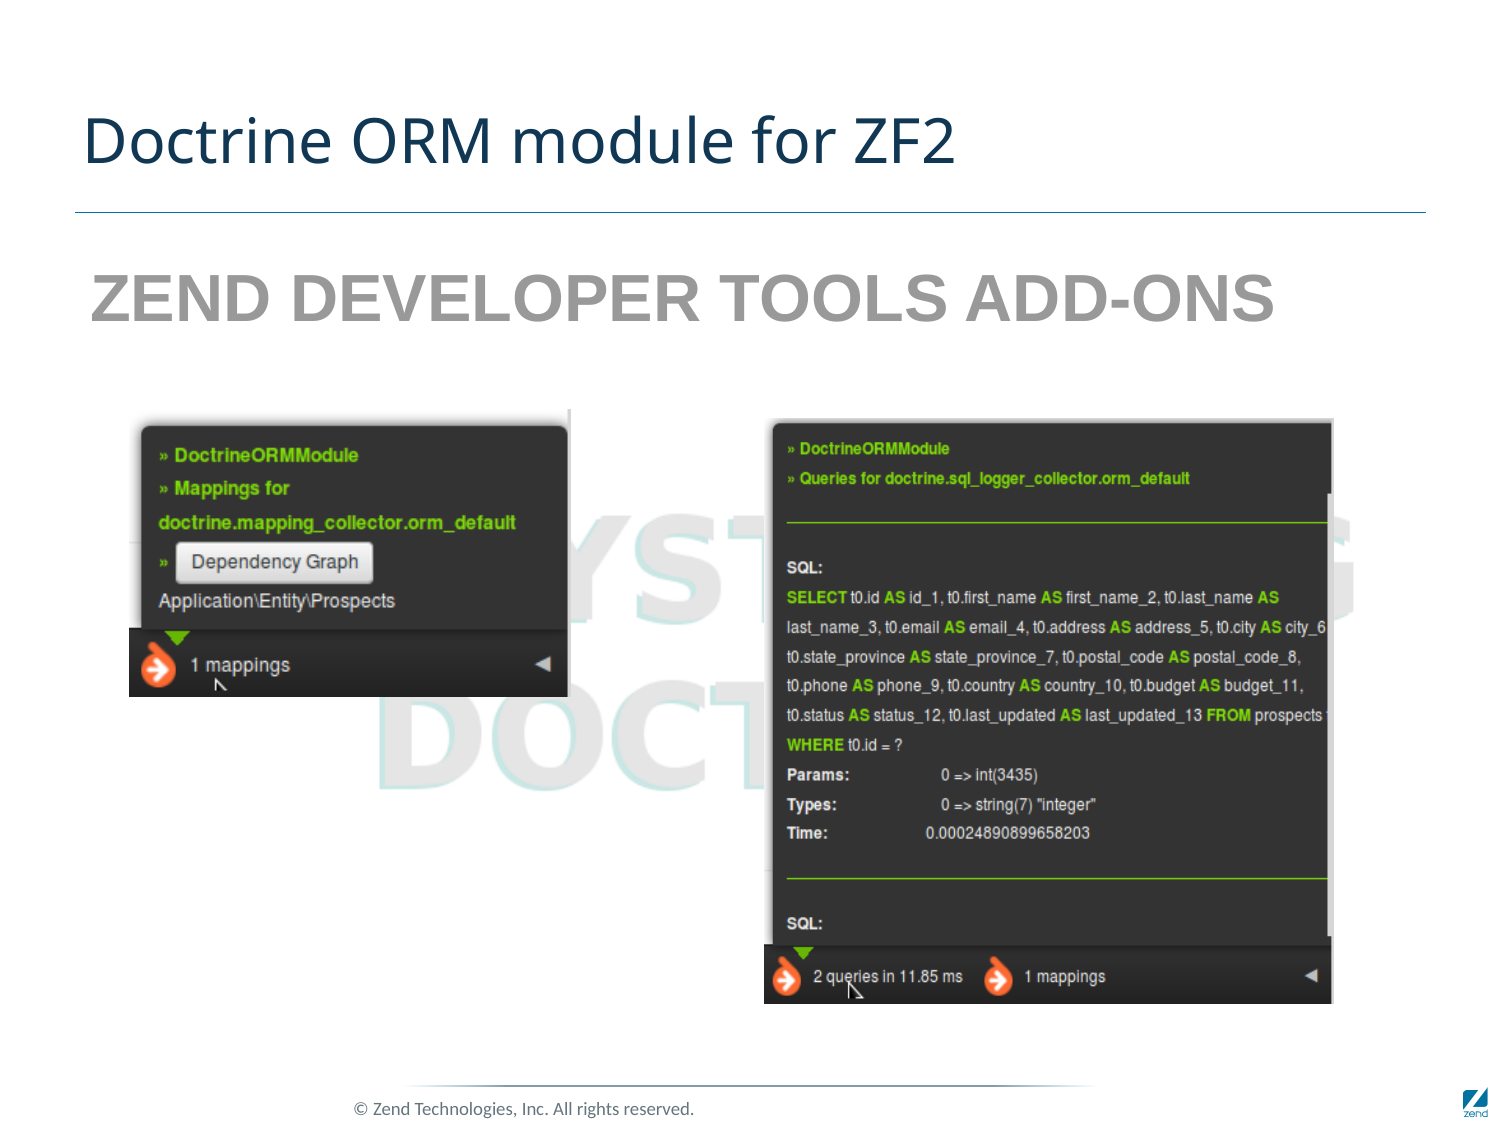

# Doctrine ORM module for ZF2
zend developer tools add-ons